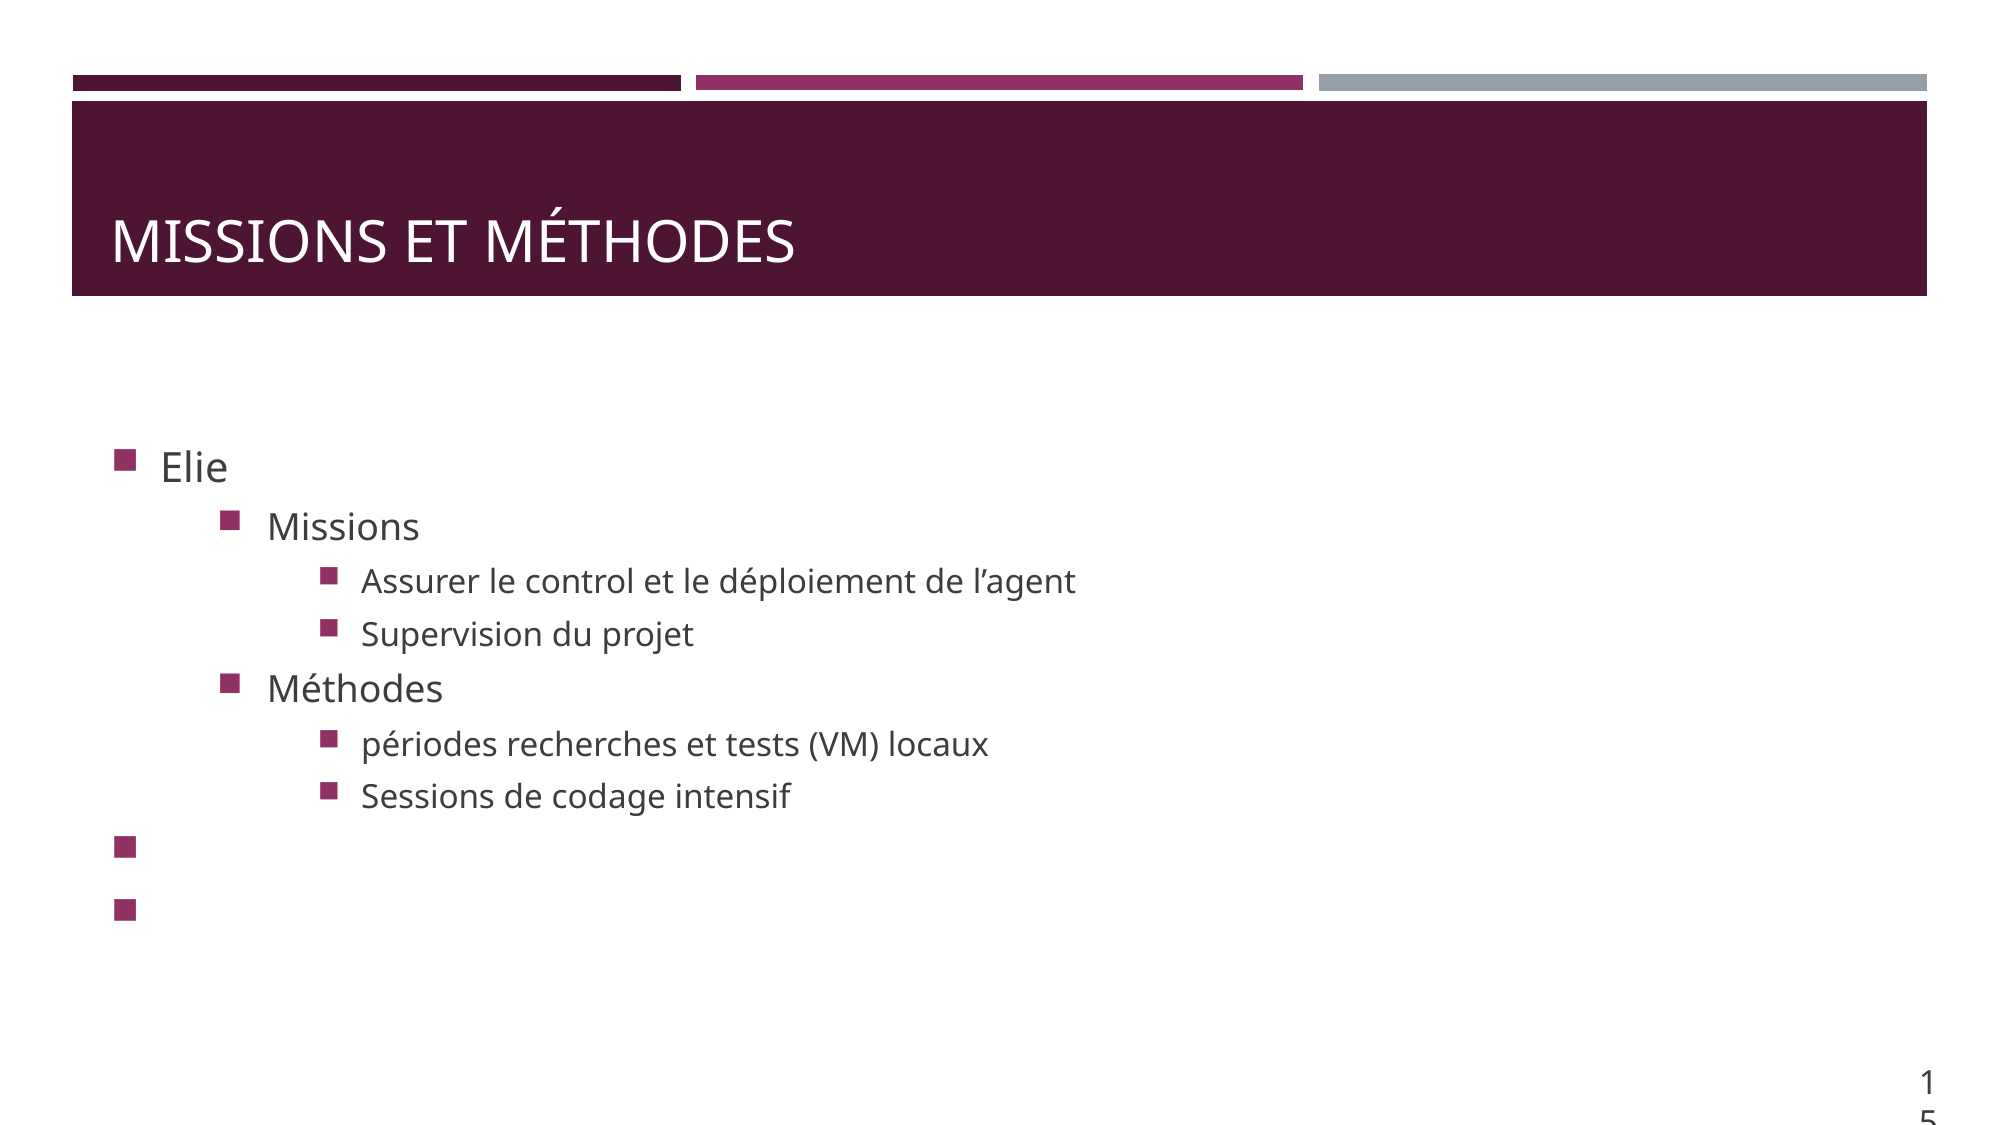

# Missions et méthodes
Elie
Missions
Assurer le control et le déploiement de l’agent
Supervision du projet
Méthodes
périodes recherches et tests (VM) locaux
Sessions de codage intensif
15